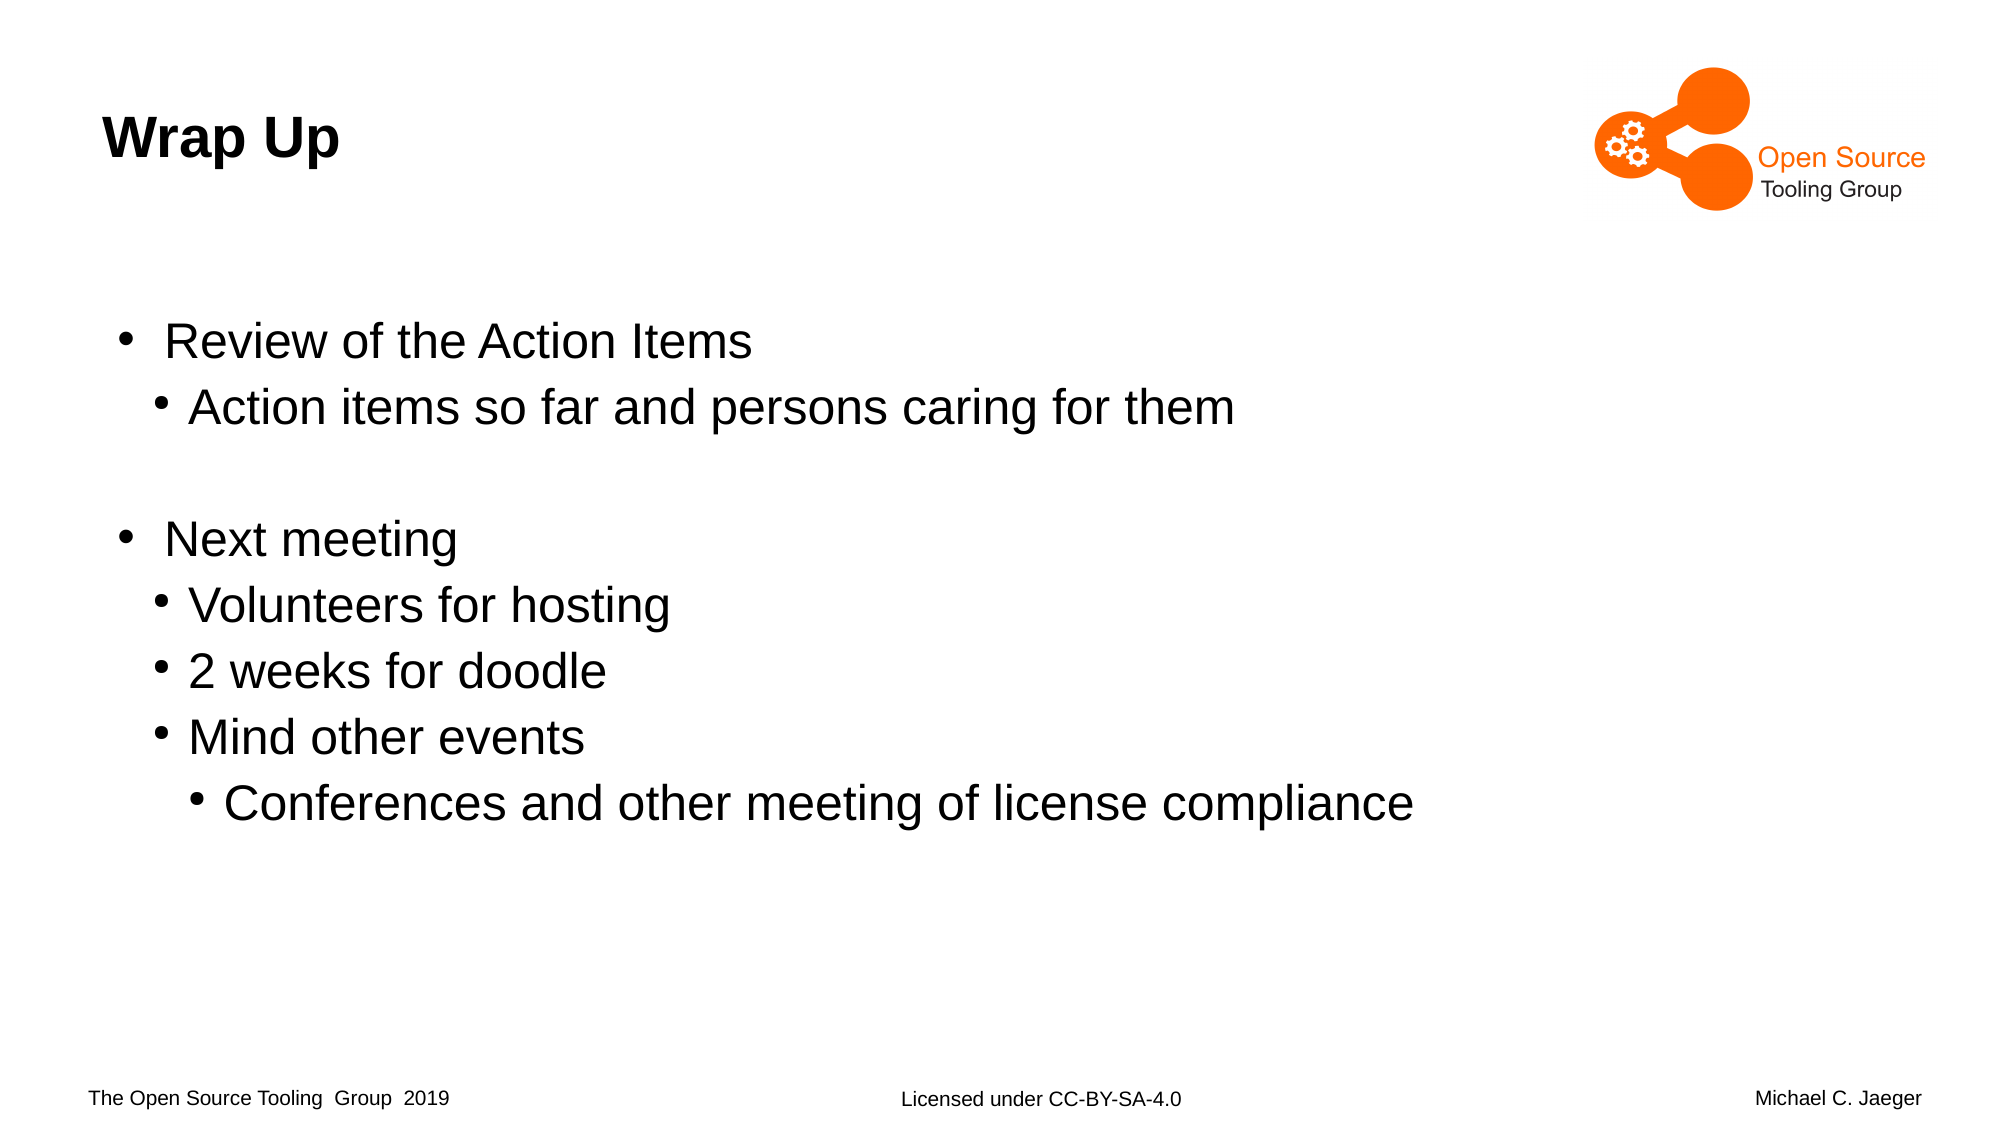

# Wrap Up
Review of the Action Items
Action items so far and persons caring for them
Next meeting
Volunteers for hosting
2 weeks for doodle
Mind other events
Conferences and other meeting of license compliance